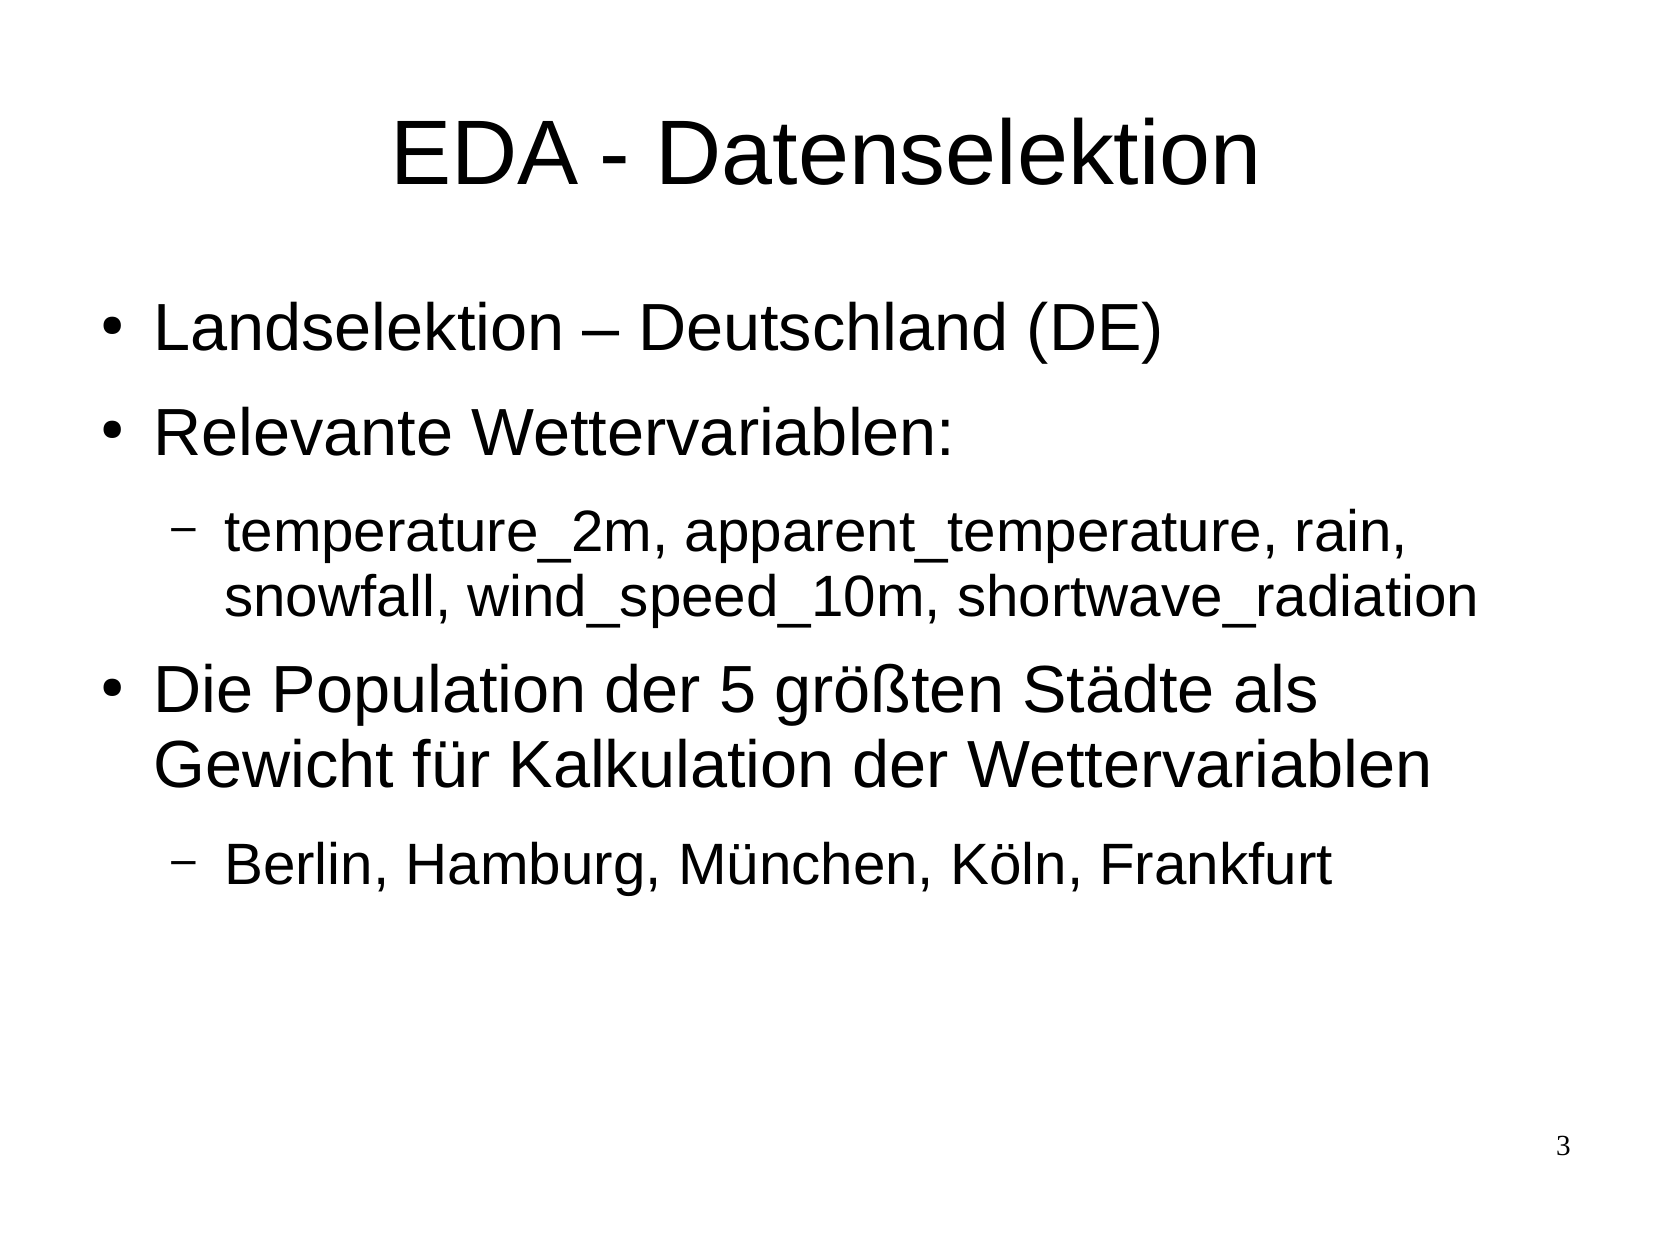

# EDA - Datenselektion
Landselektion – Deutschland (DE)
Relevante Wettervariablen:
temperature_2m, apparent_temperature, rain, snowfall, wind_speed_10m, shortwave_radiation
Die Population der 5 größten Städte als Gewicht für Kalkulation der Wettervariablen
Berlin, Hamburg, München, Köln, Frankfurt
3